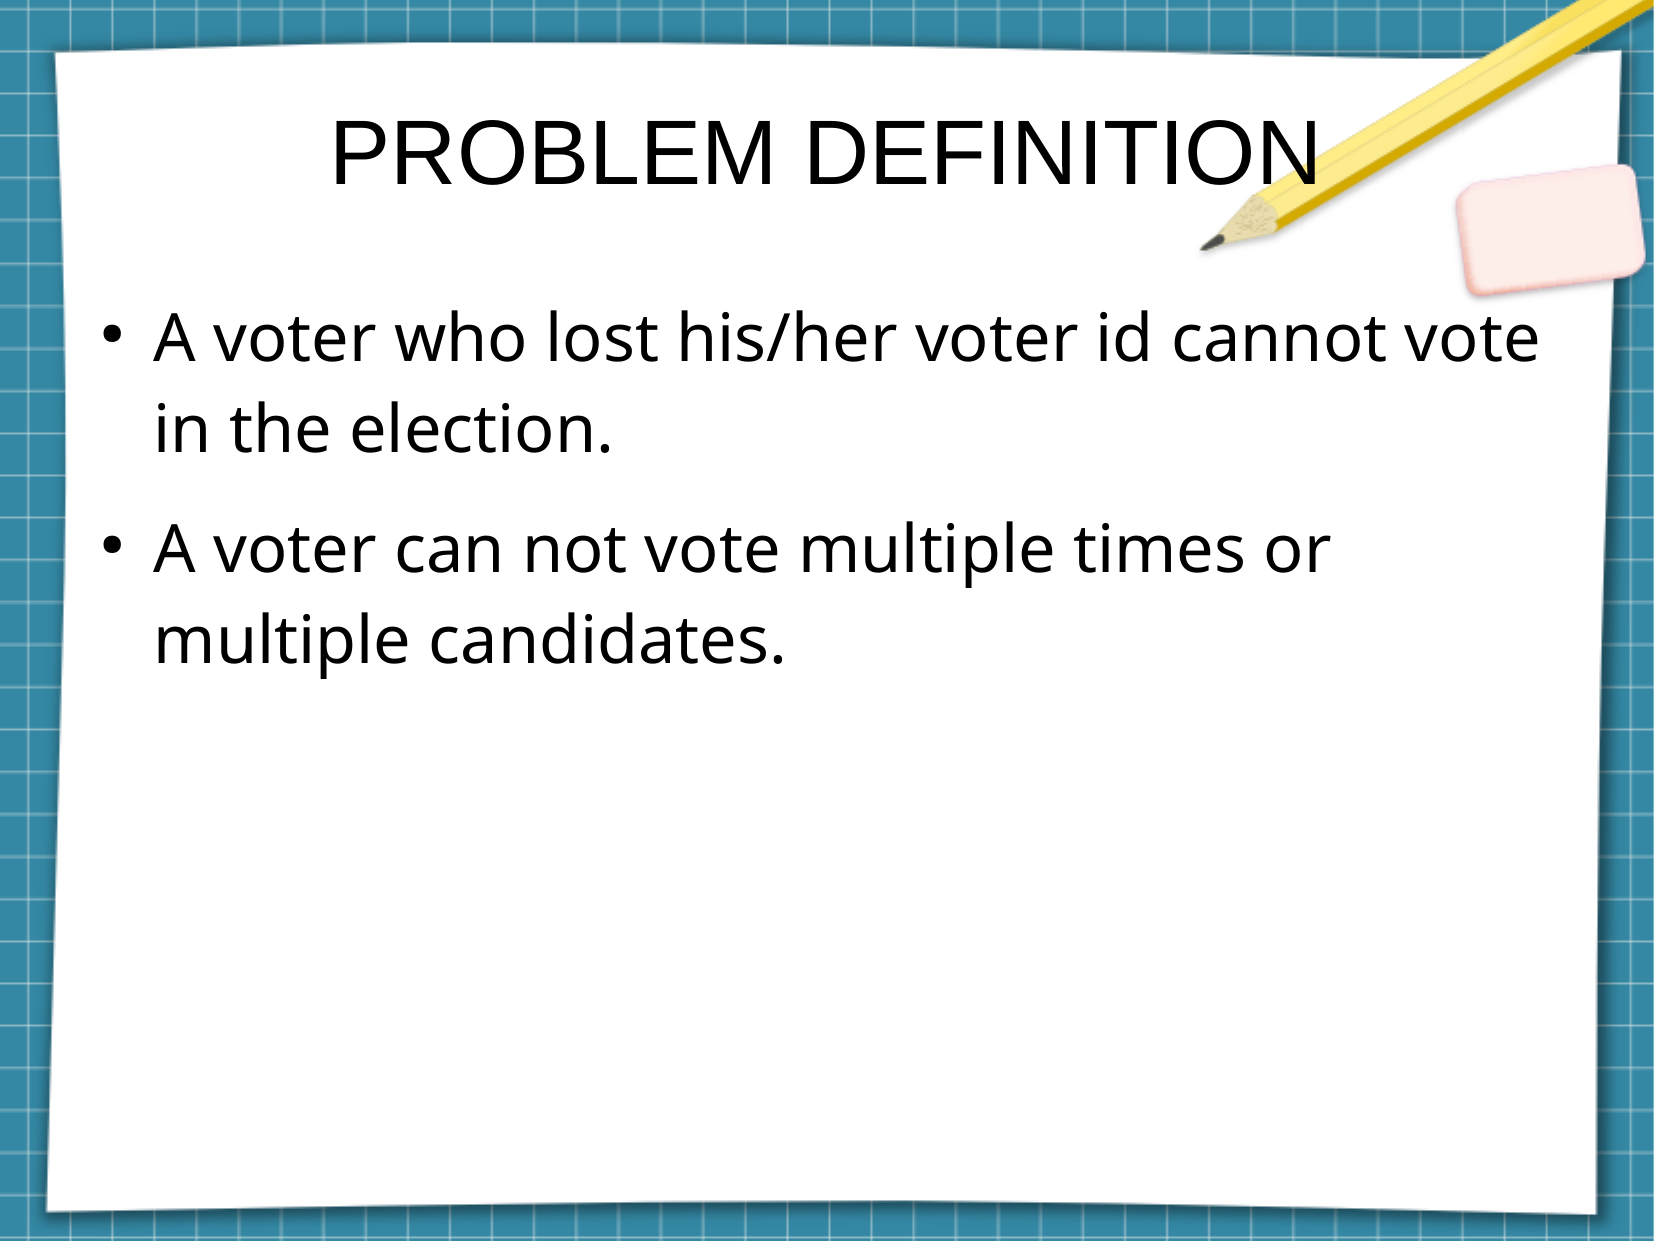

# PROBLEM DEFINITION
A voter who lost his/her voter id cannot vote in the election.
A voter can not vote multiple times or multiple candidates.